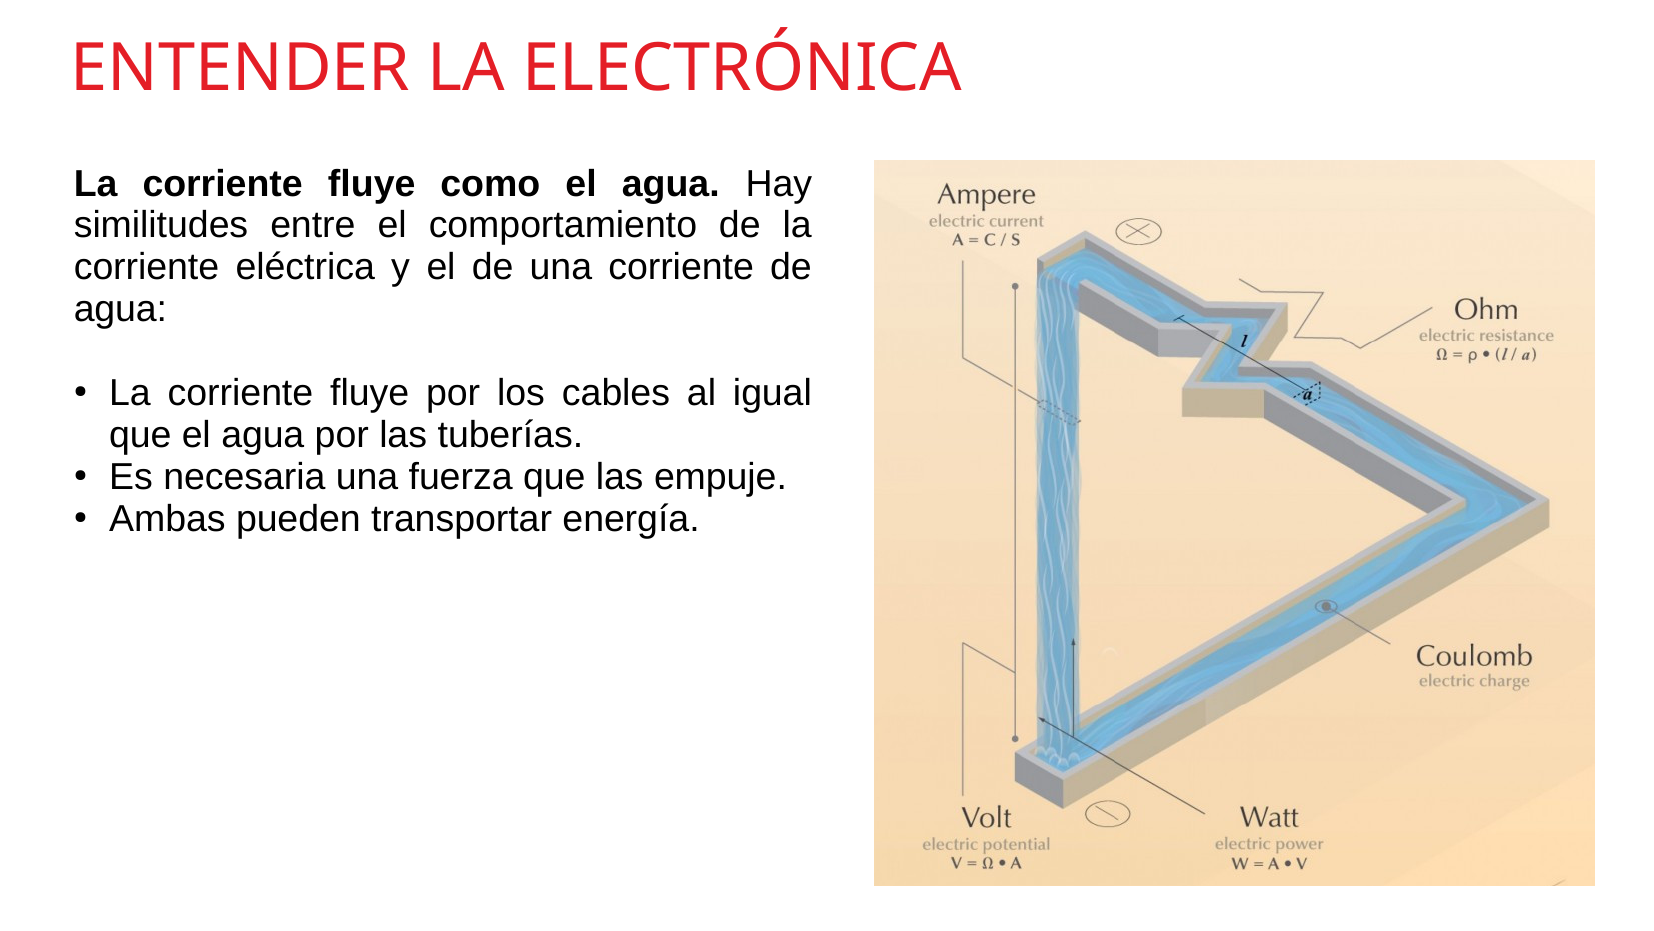

# ENTENDER LA ELECTRÓNICA
La corriente fluye como el agua. Hay similitudes entre el comportamiento de la corriente eléctrica y el de una corriente de agua:
La corriente fluye por los cables al igual que el agua por las tuberías.
Es necesaria una fuerza que las empuje.
Ambas pueden transportar energía.